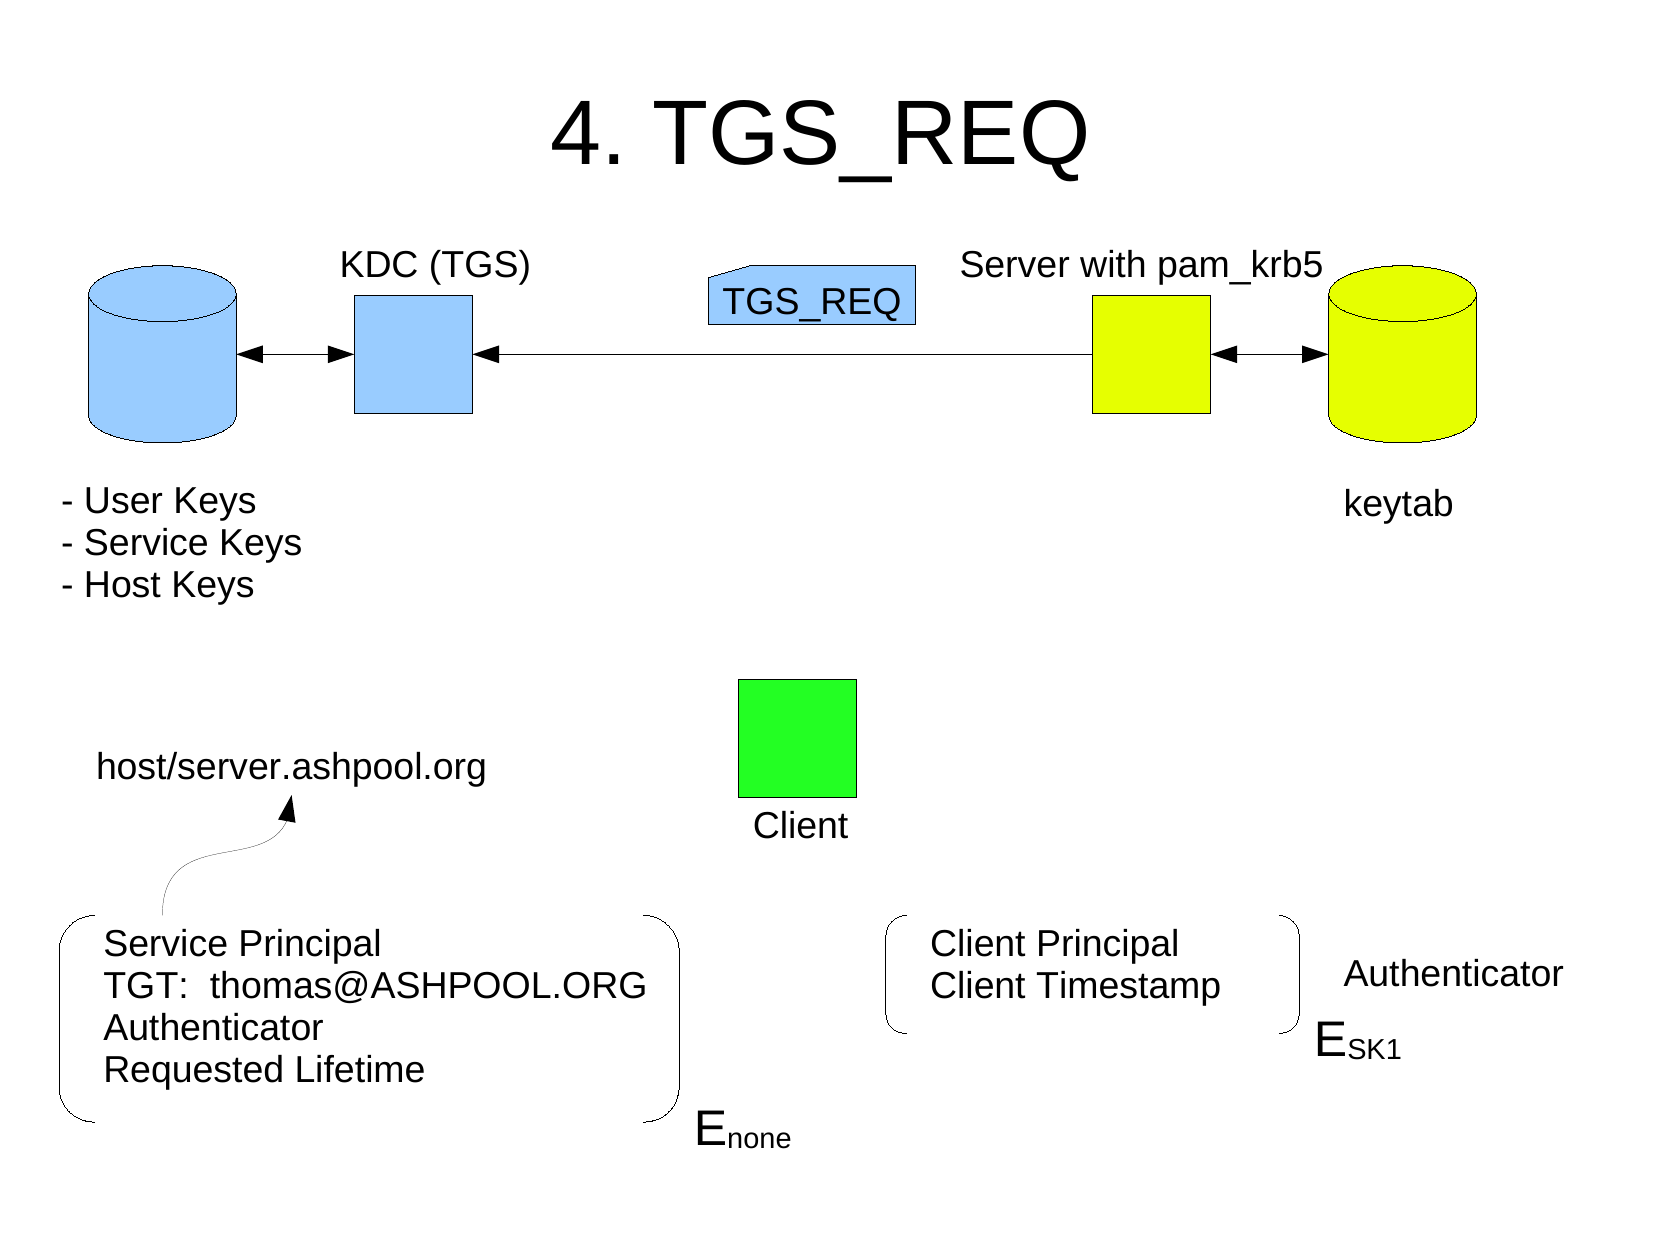

# 4. TGS_REQ
KDC (TGS)
Server with pam_krb5
TGS_REQ
- User Keys
- Service Keys
- Host Keys
keytab
host/server.ashpool.org
Client
Service Principal
TGT: thomas@ASHPOOL.ORG
Authenticator
Requested Lifetime
Client Principal
Client Timestamp
Authenticator
ESK1
Enone